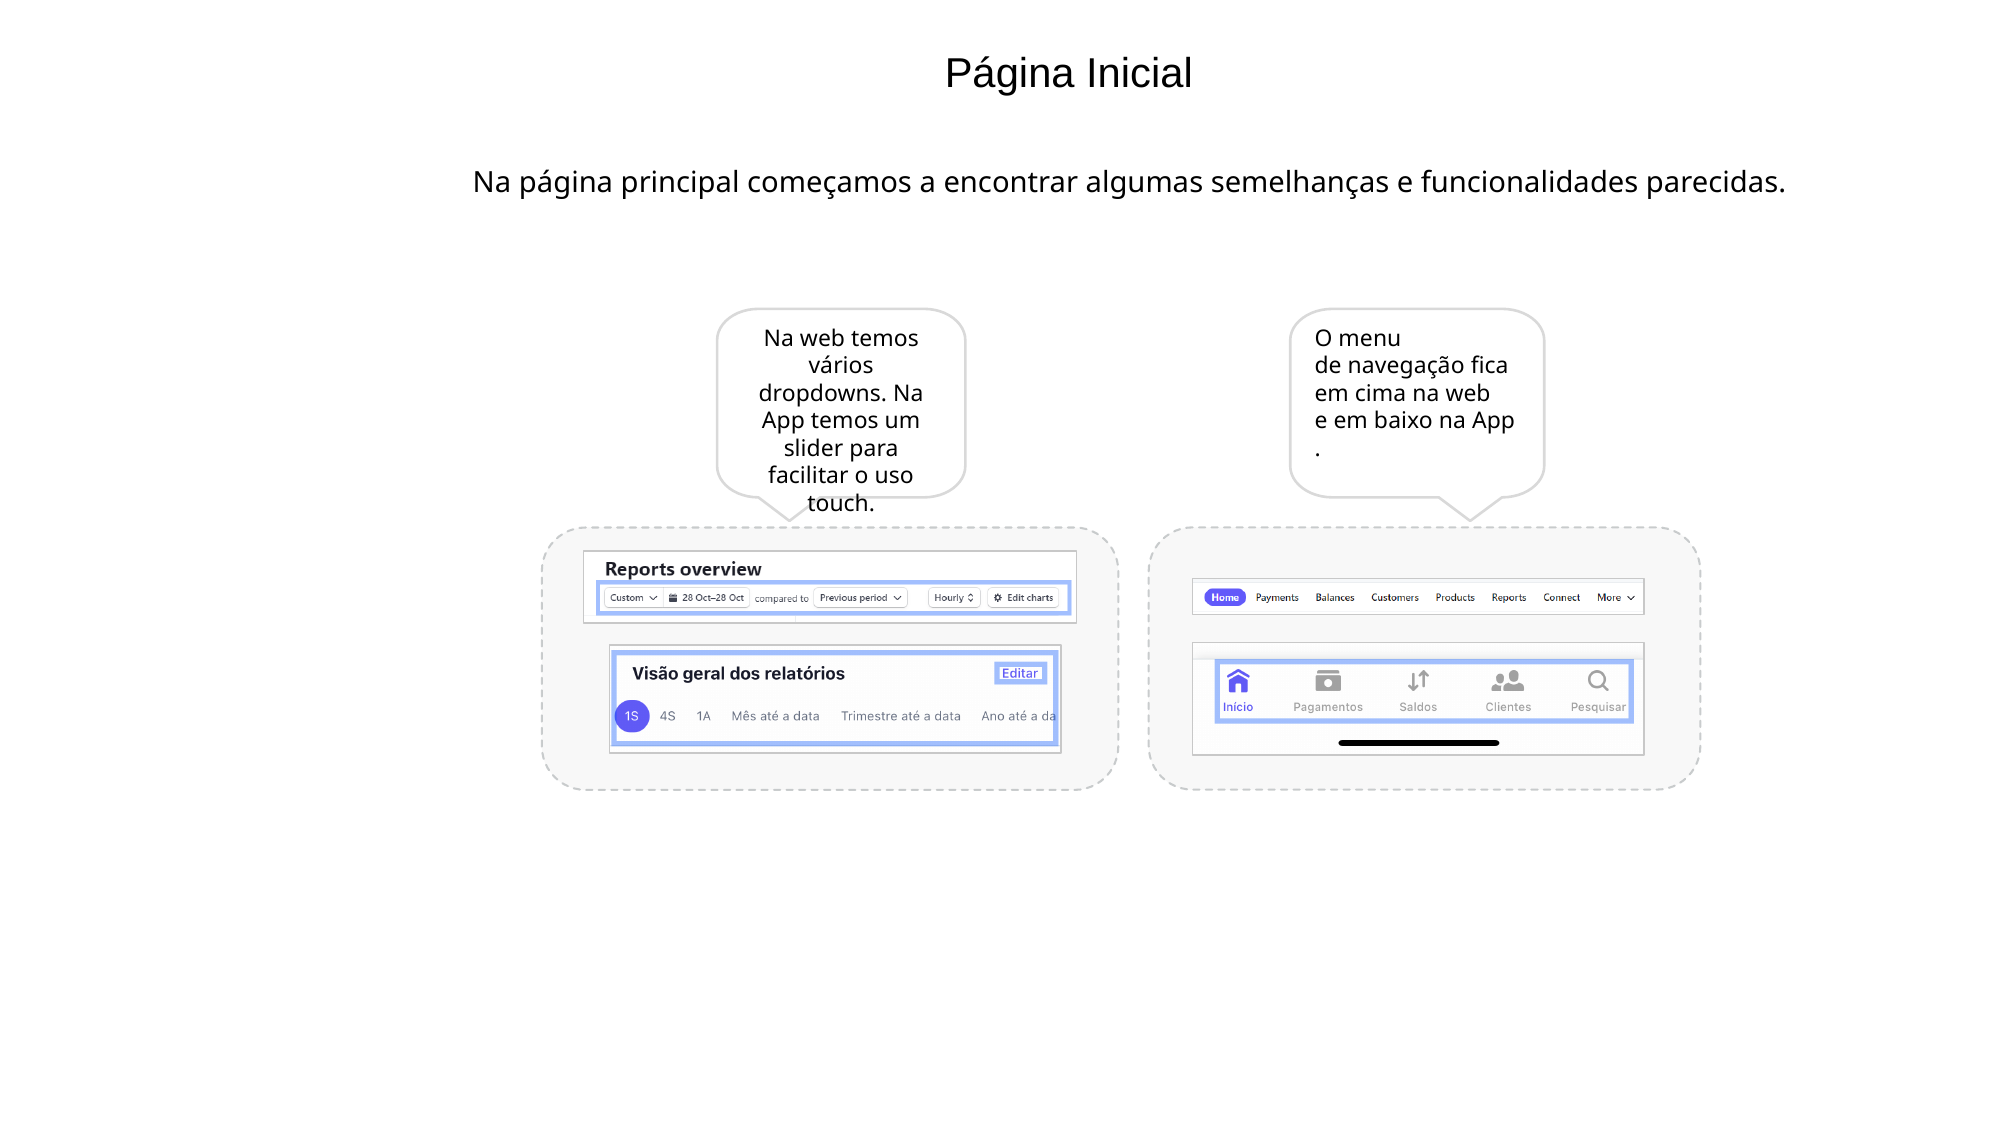

Página Inicial
Na página principal começamos a encontrar algumas semelhanças e funcionalidades parecidas.
Na web temos vários dropdowns. Na App temos um slider para facilitar o uso touch.
O menu de navegação fica em cima na web e em baixo na App.